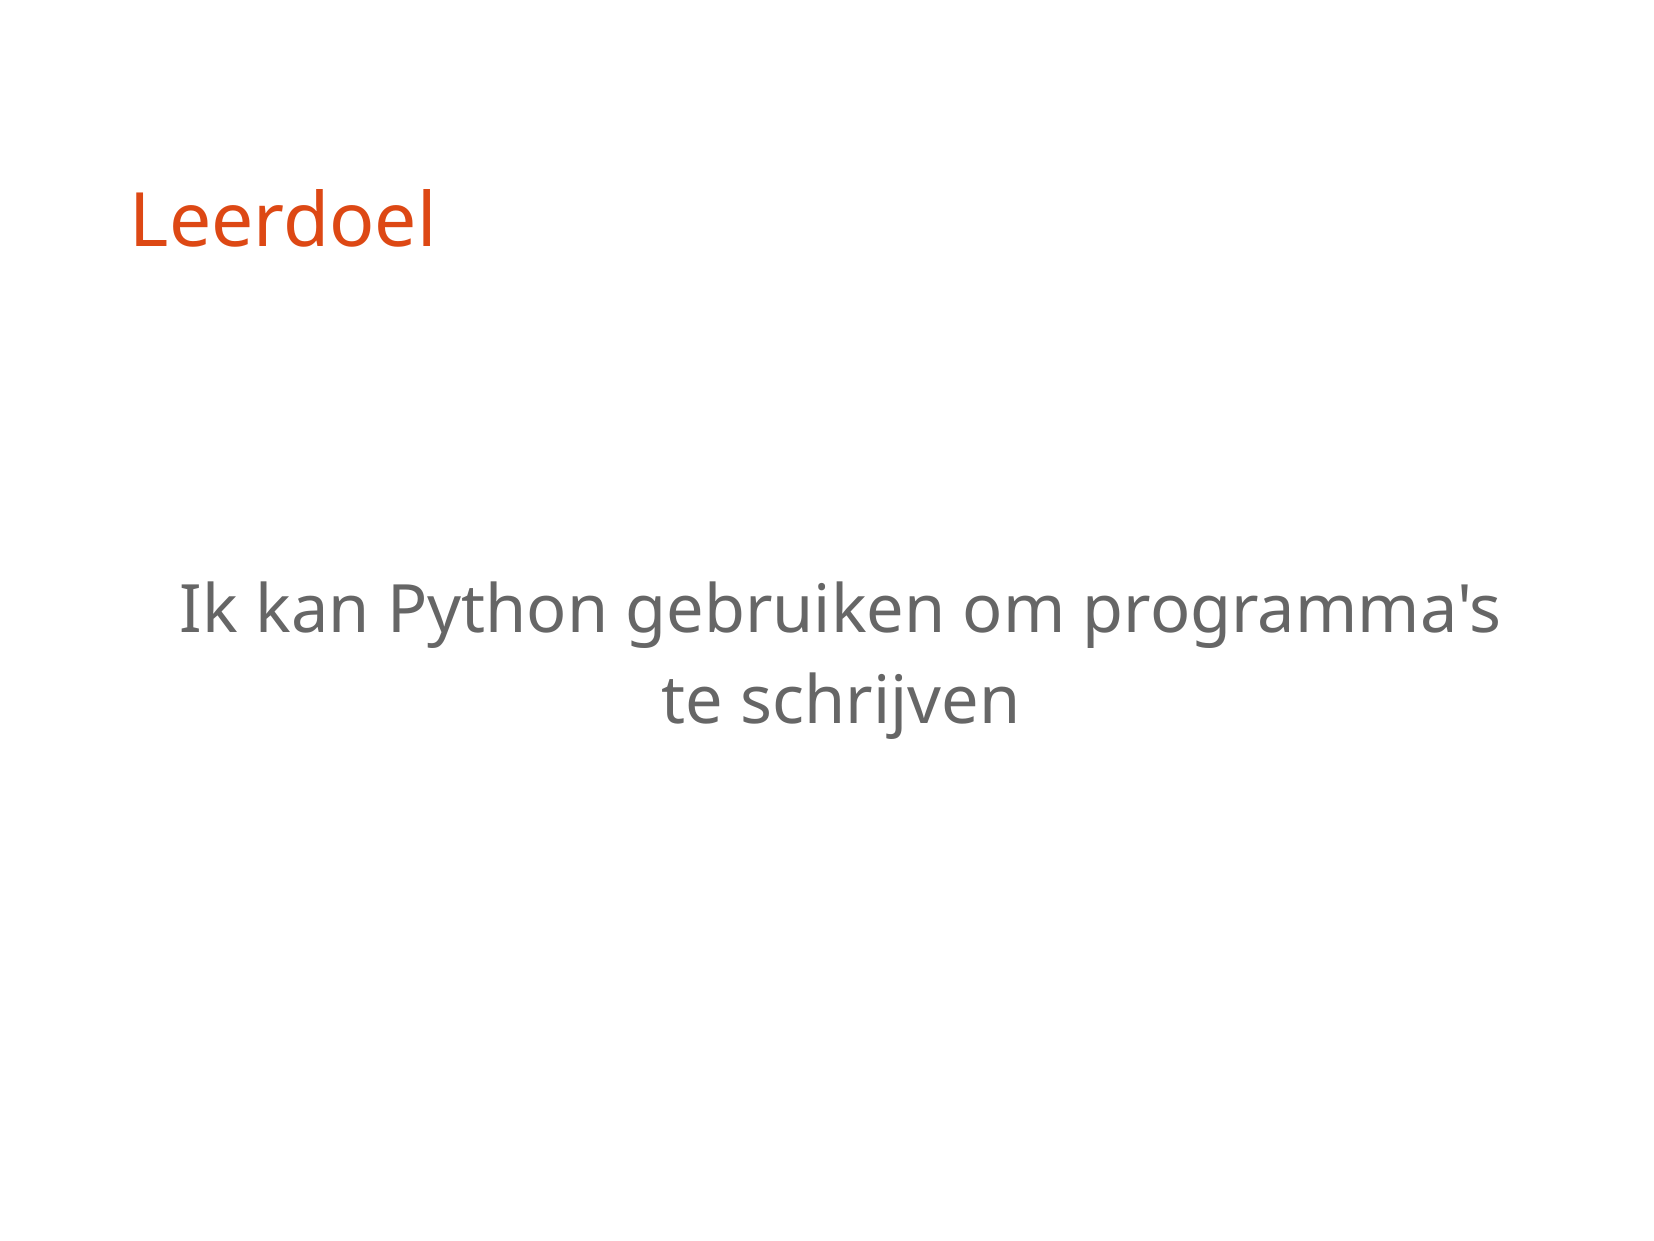

# Leerdoel
Ik kan Python gebruiken om programma's te schrijven